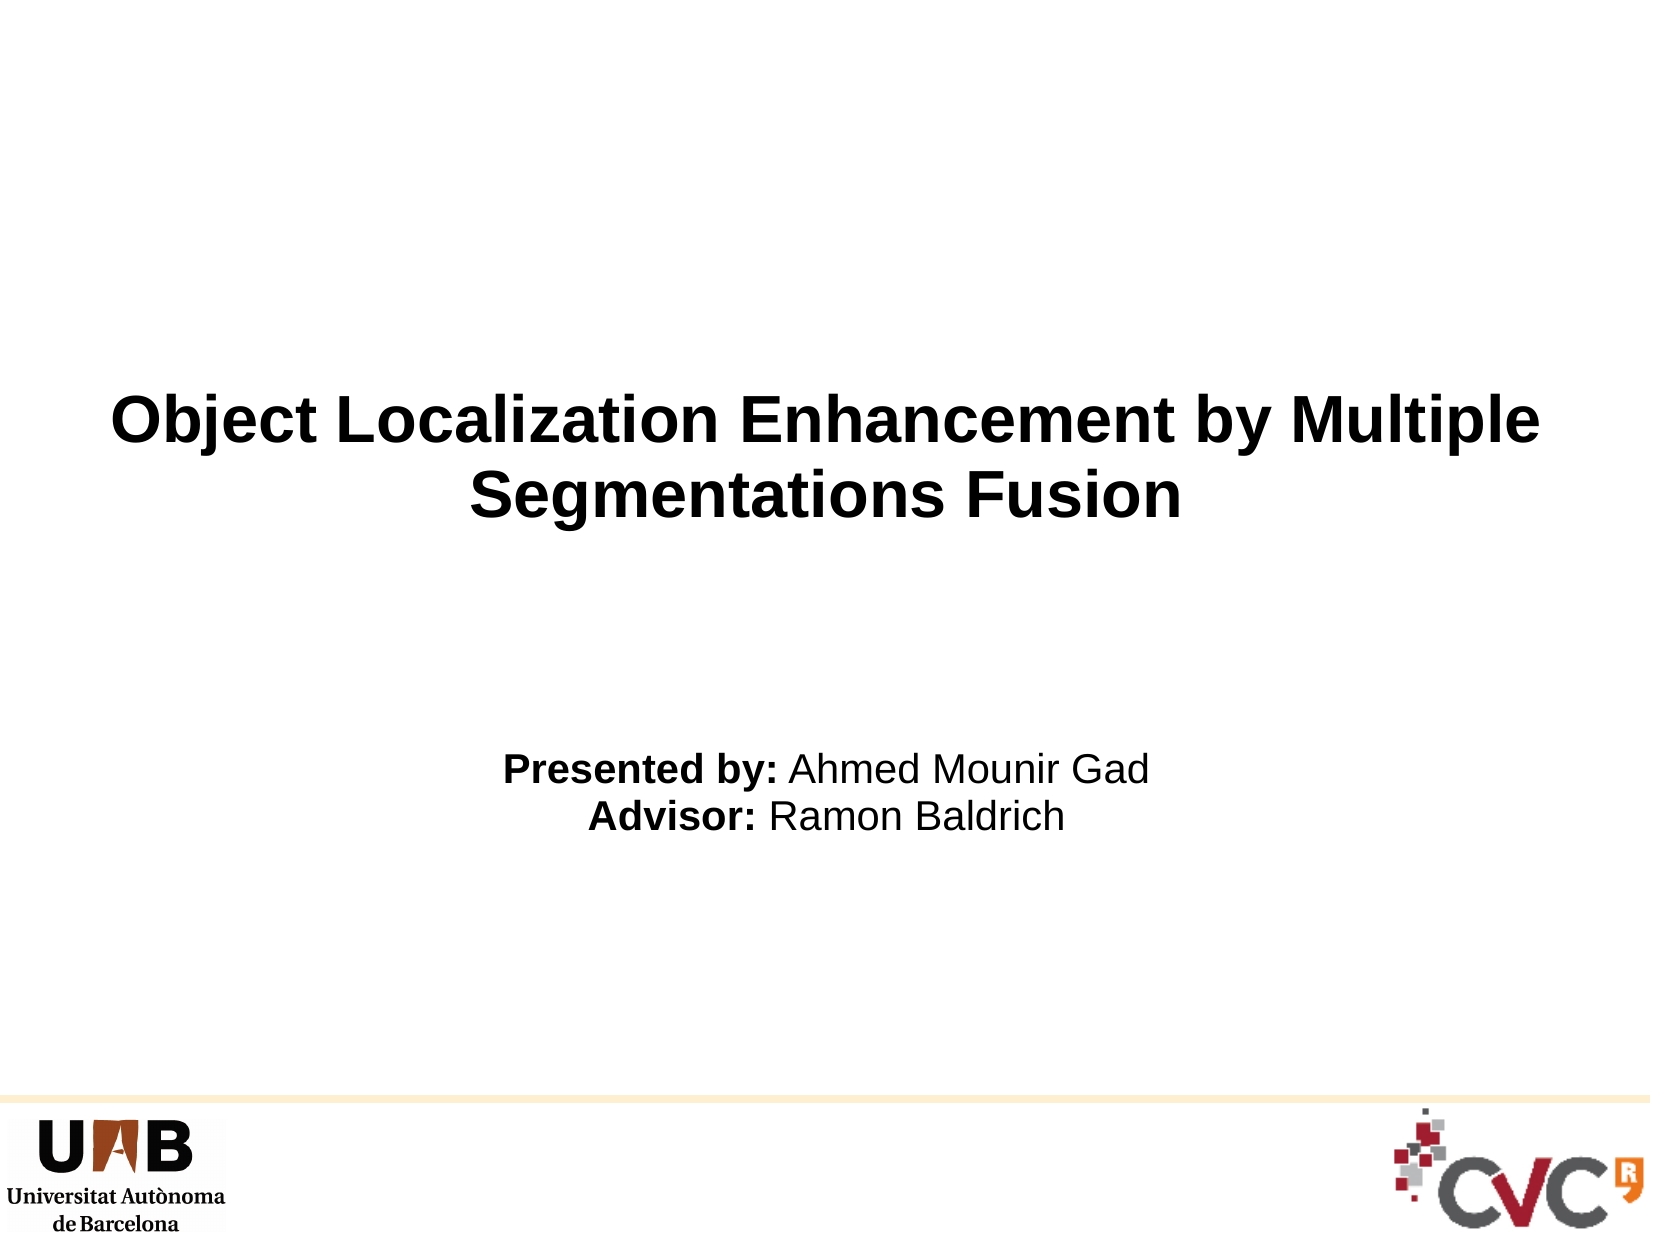

# Object Localization Enhancement by Multiple Segmentations Fusion
Presented by: Ahmed Mounir Gad
Advisor: Ramon Baldrich